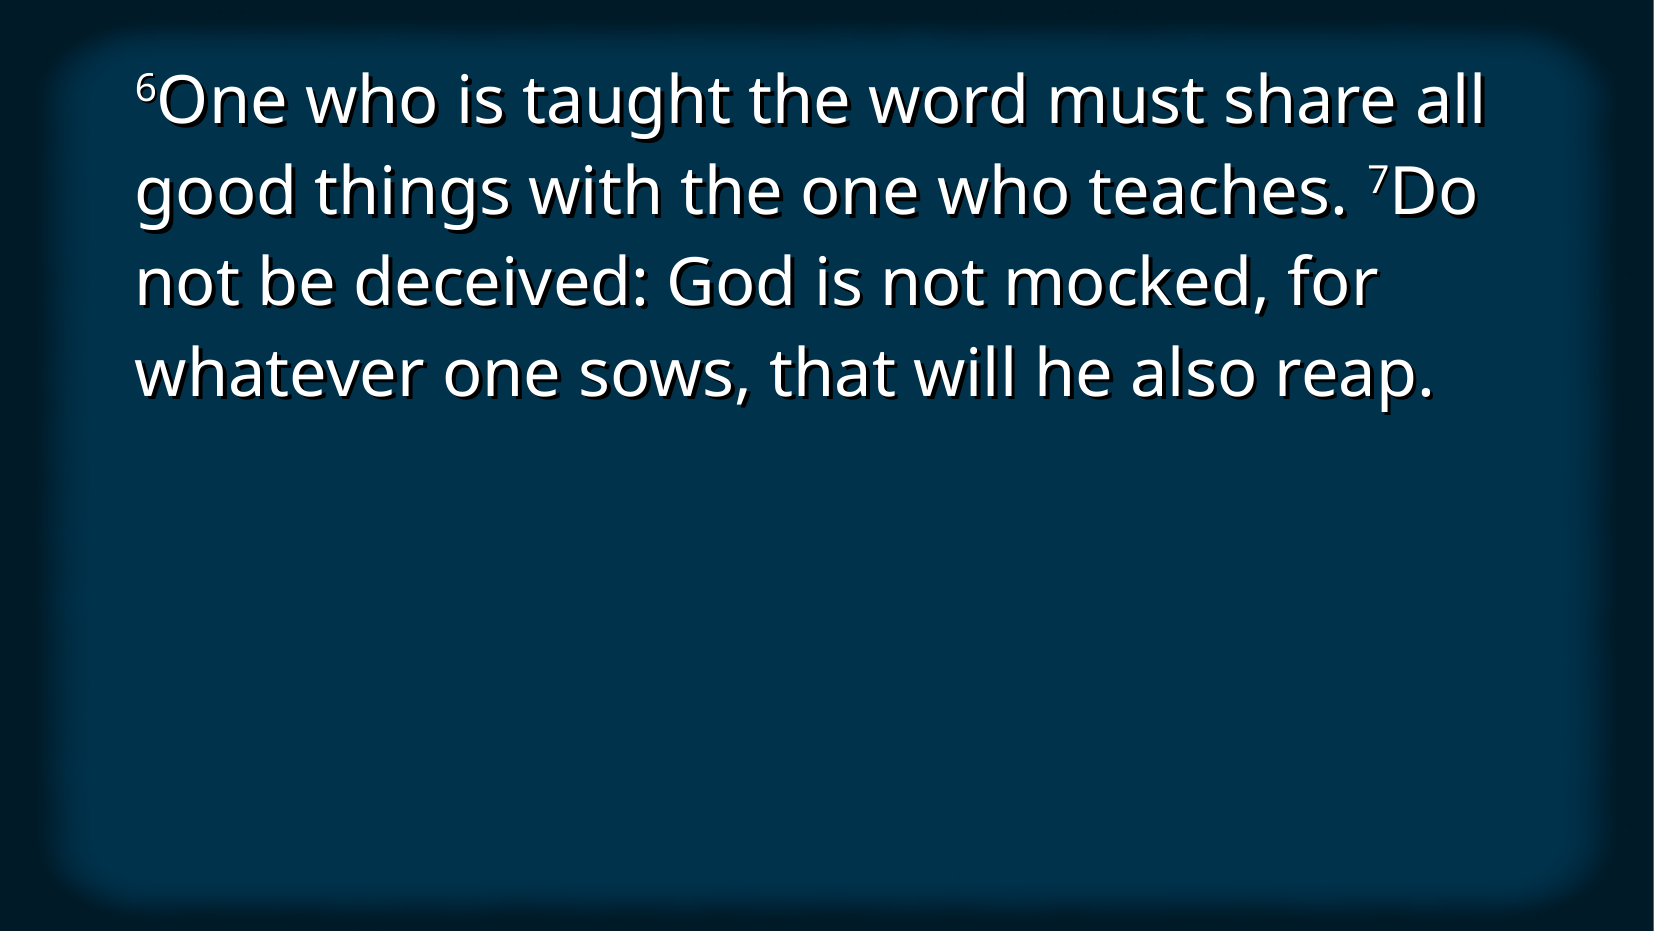

6One who is taught the word must share all good things with the one who teaches. 7Do not be deceived: God is not mocked, for whatever one sows, that will he also reap.